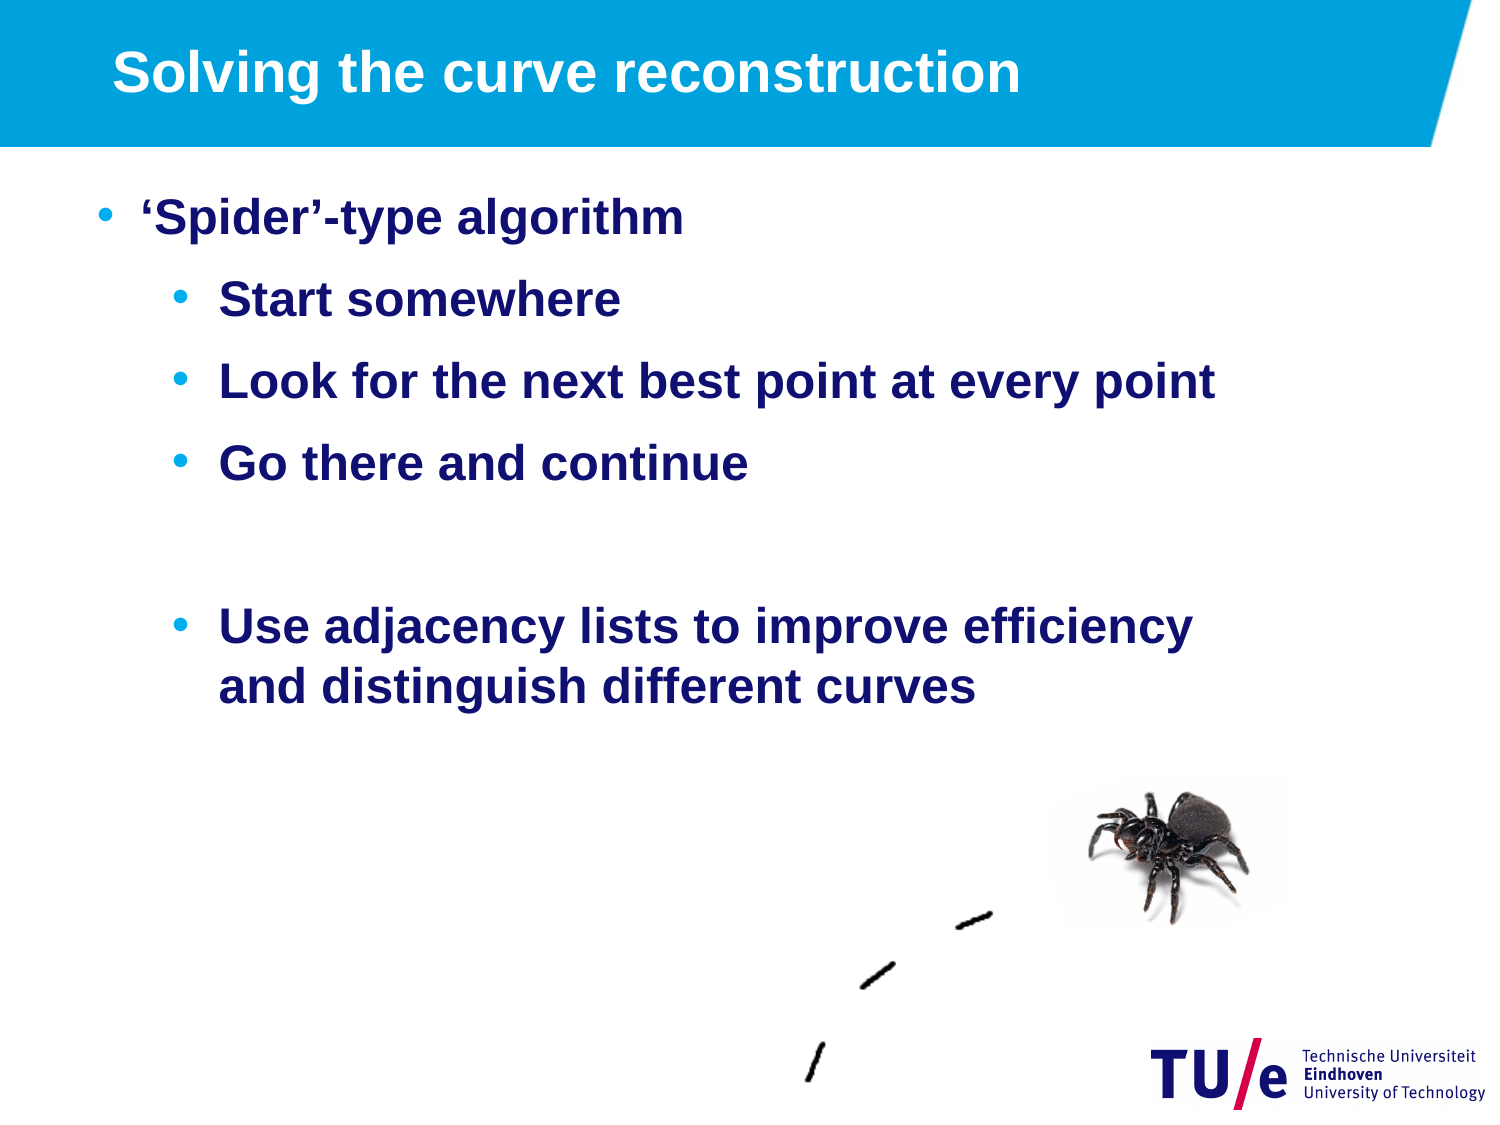

Solving the curve reconstruction
‘Spider’-type algorithm
Start somewhere
Look for the next best point at every point
Go there and continue
Use adjacency lists to improve efficiency and distinguish different curves